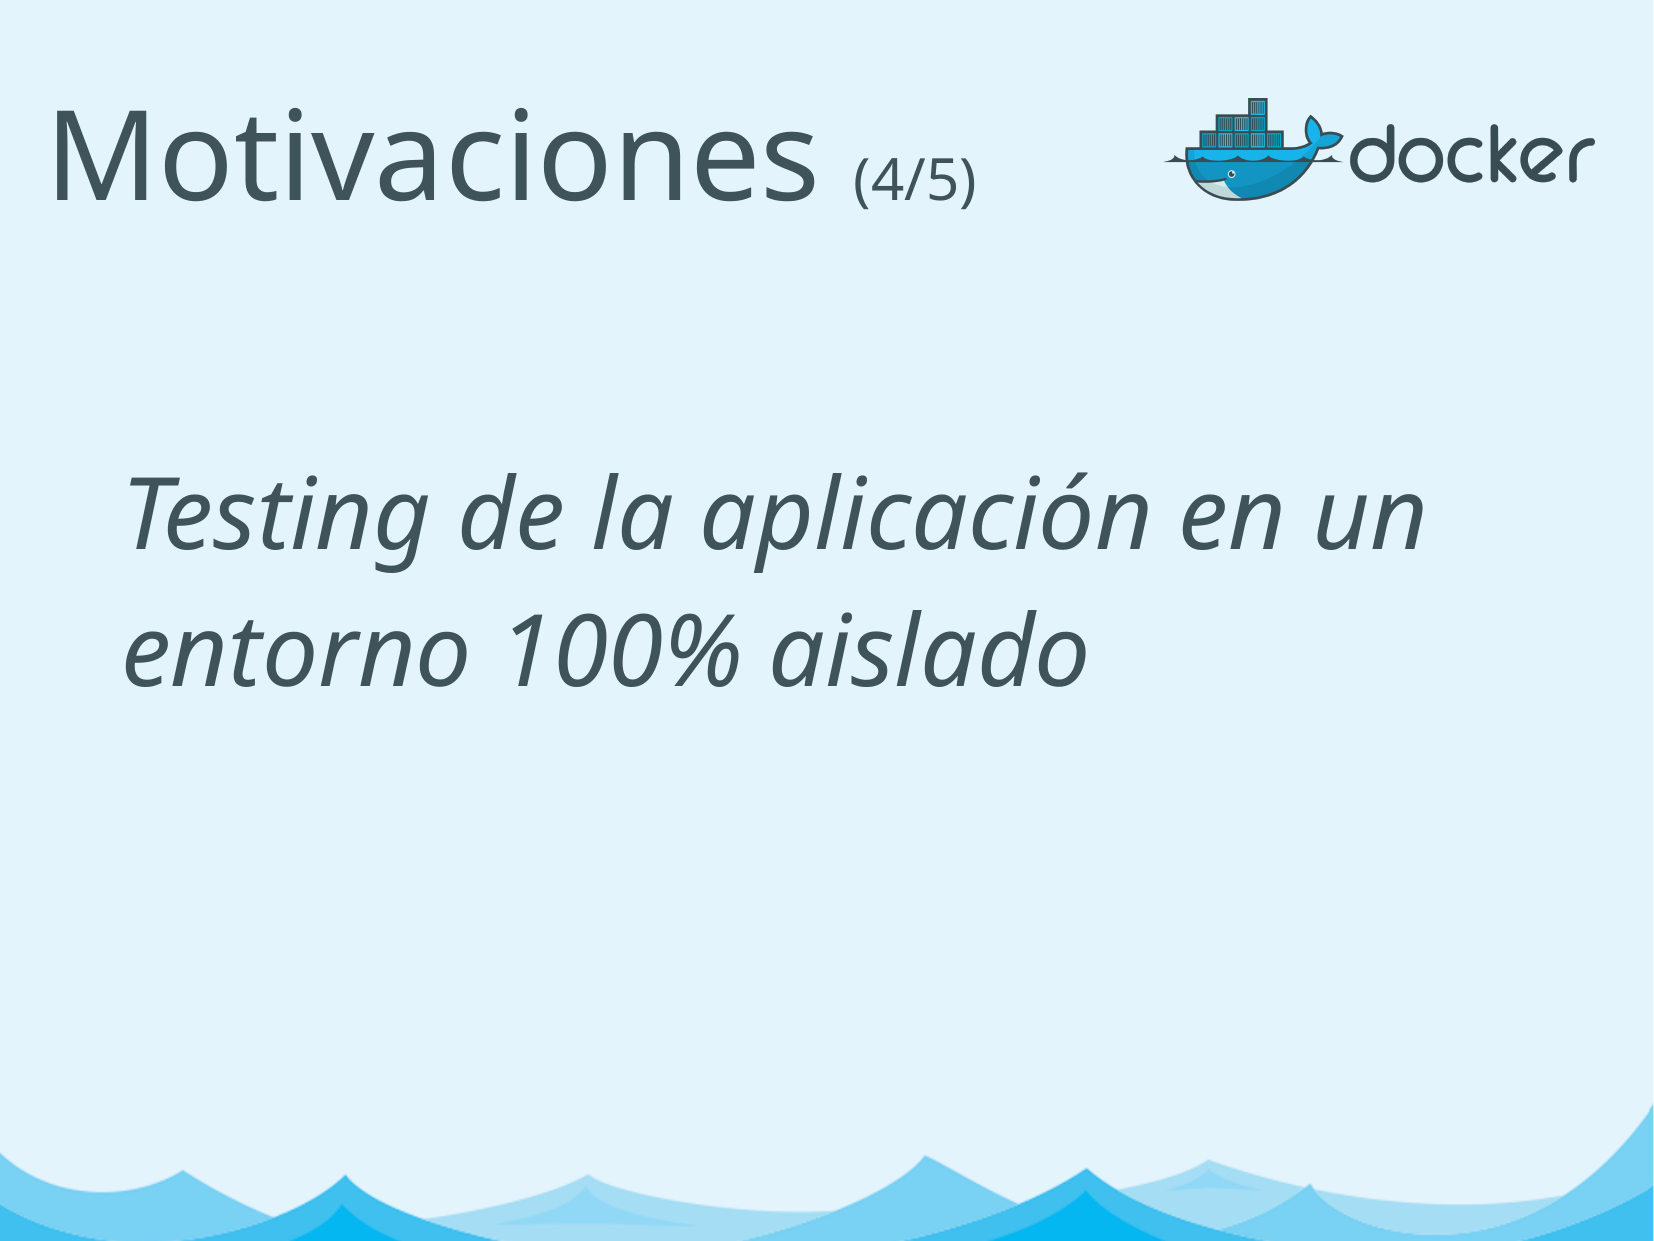

Motivaciones (4/5)
Testing de la aplicación en un entorno 100% aislado